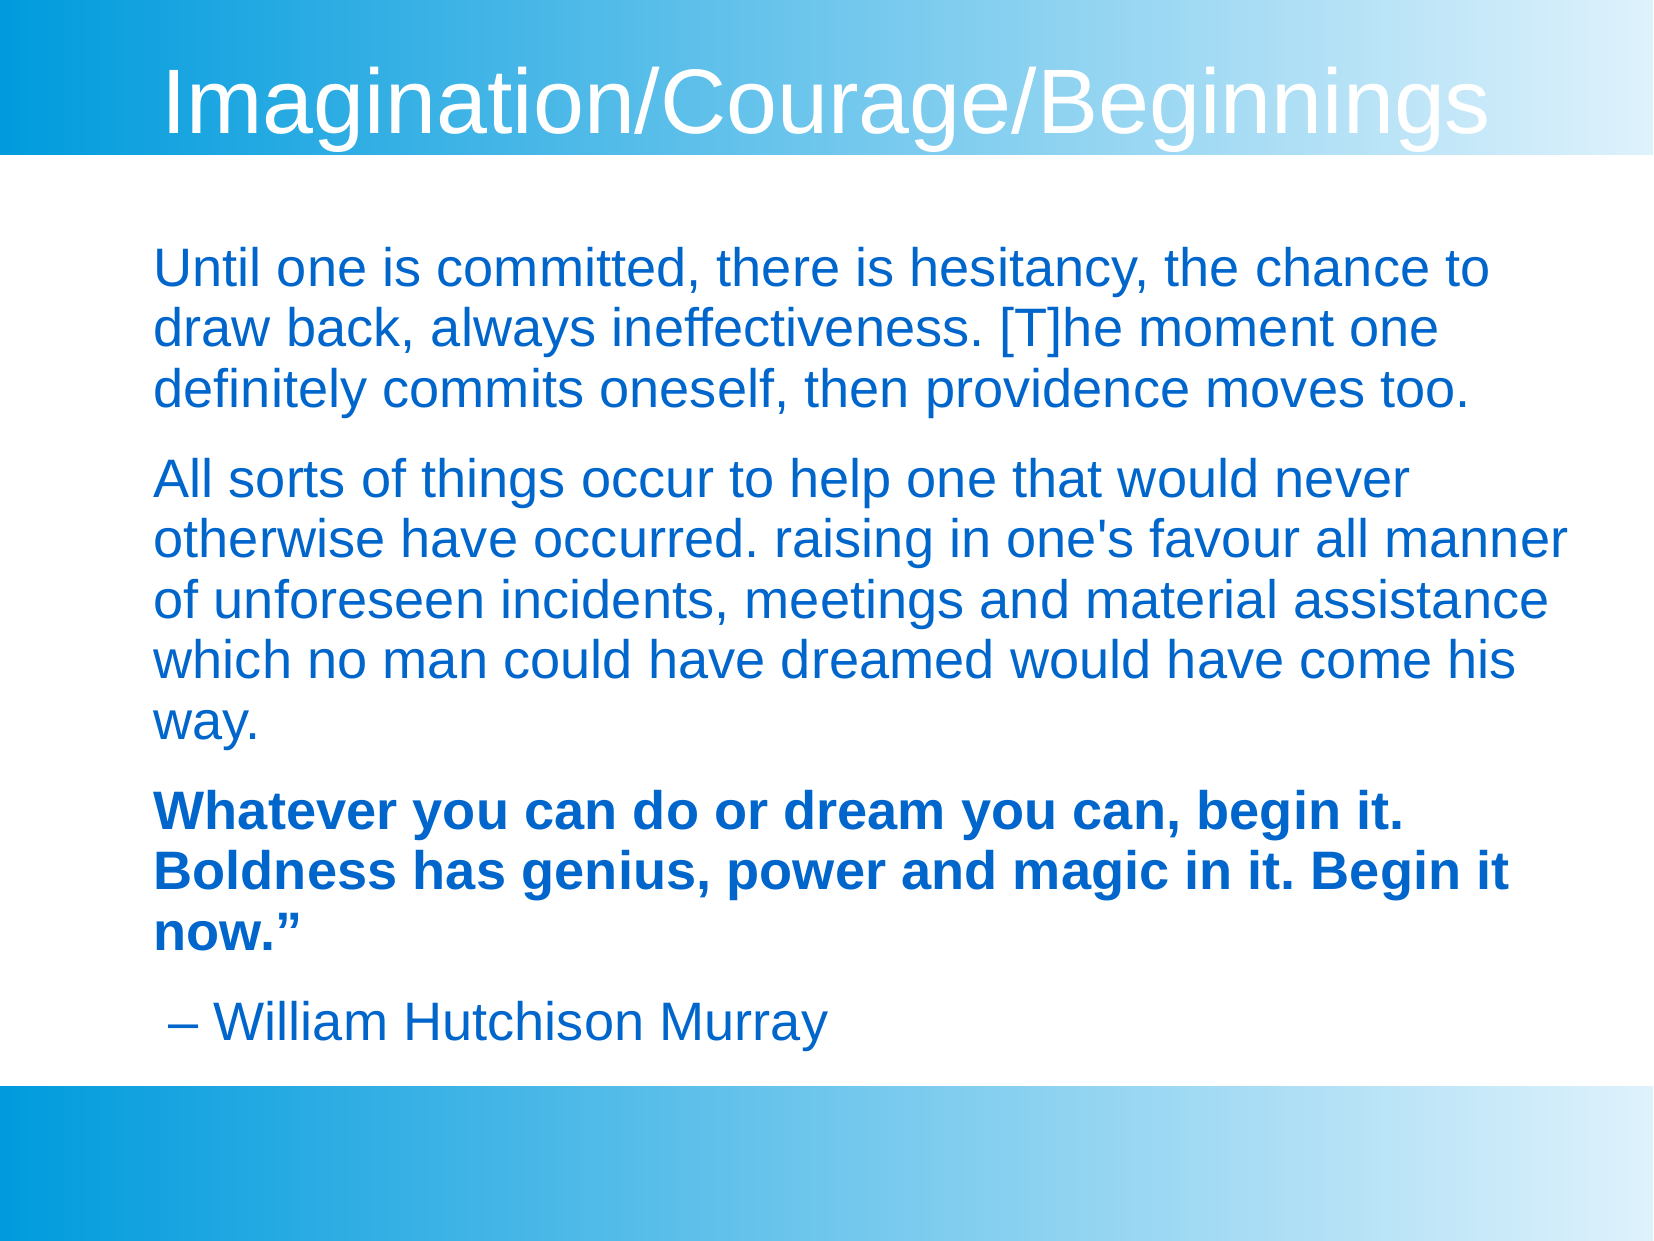

# Imagination/Courage/Beginnings
Until one is committed, there is hesitancy, the chance to draw back, always ineffectiveness. [T]he moment one definitely commits oneself, then providence moves too.
All sorts of things occur to help one that would never otherwise have occurred. raising in one's favour all manner of unforeseen incidents, meetings and material assistance which no man could have dreamed would have come his way.
Whatever you can do or dream you can, begin it. Boldness has genius, power and magic in it. Begin it now.”
 – William Hutchison Murray